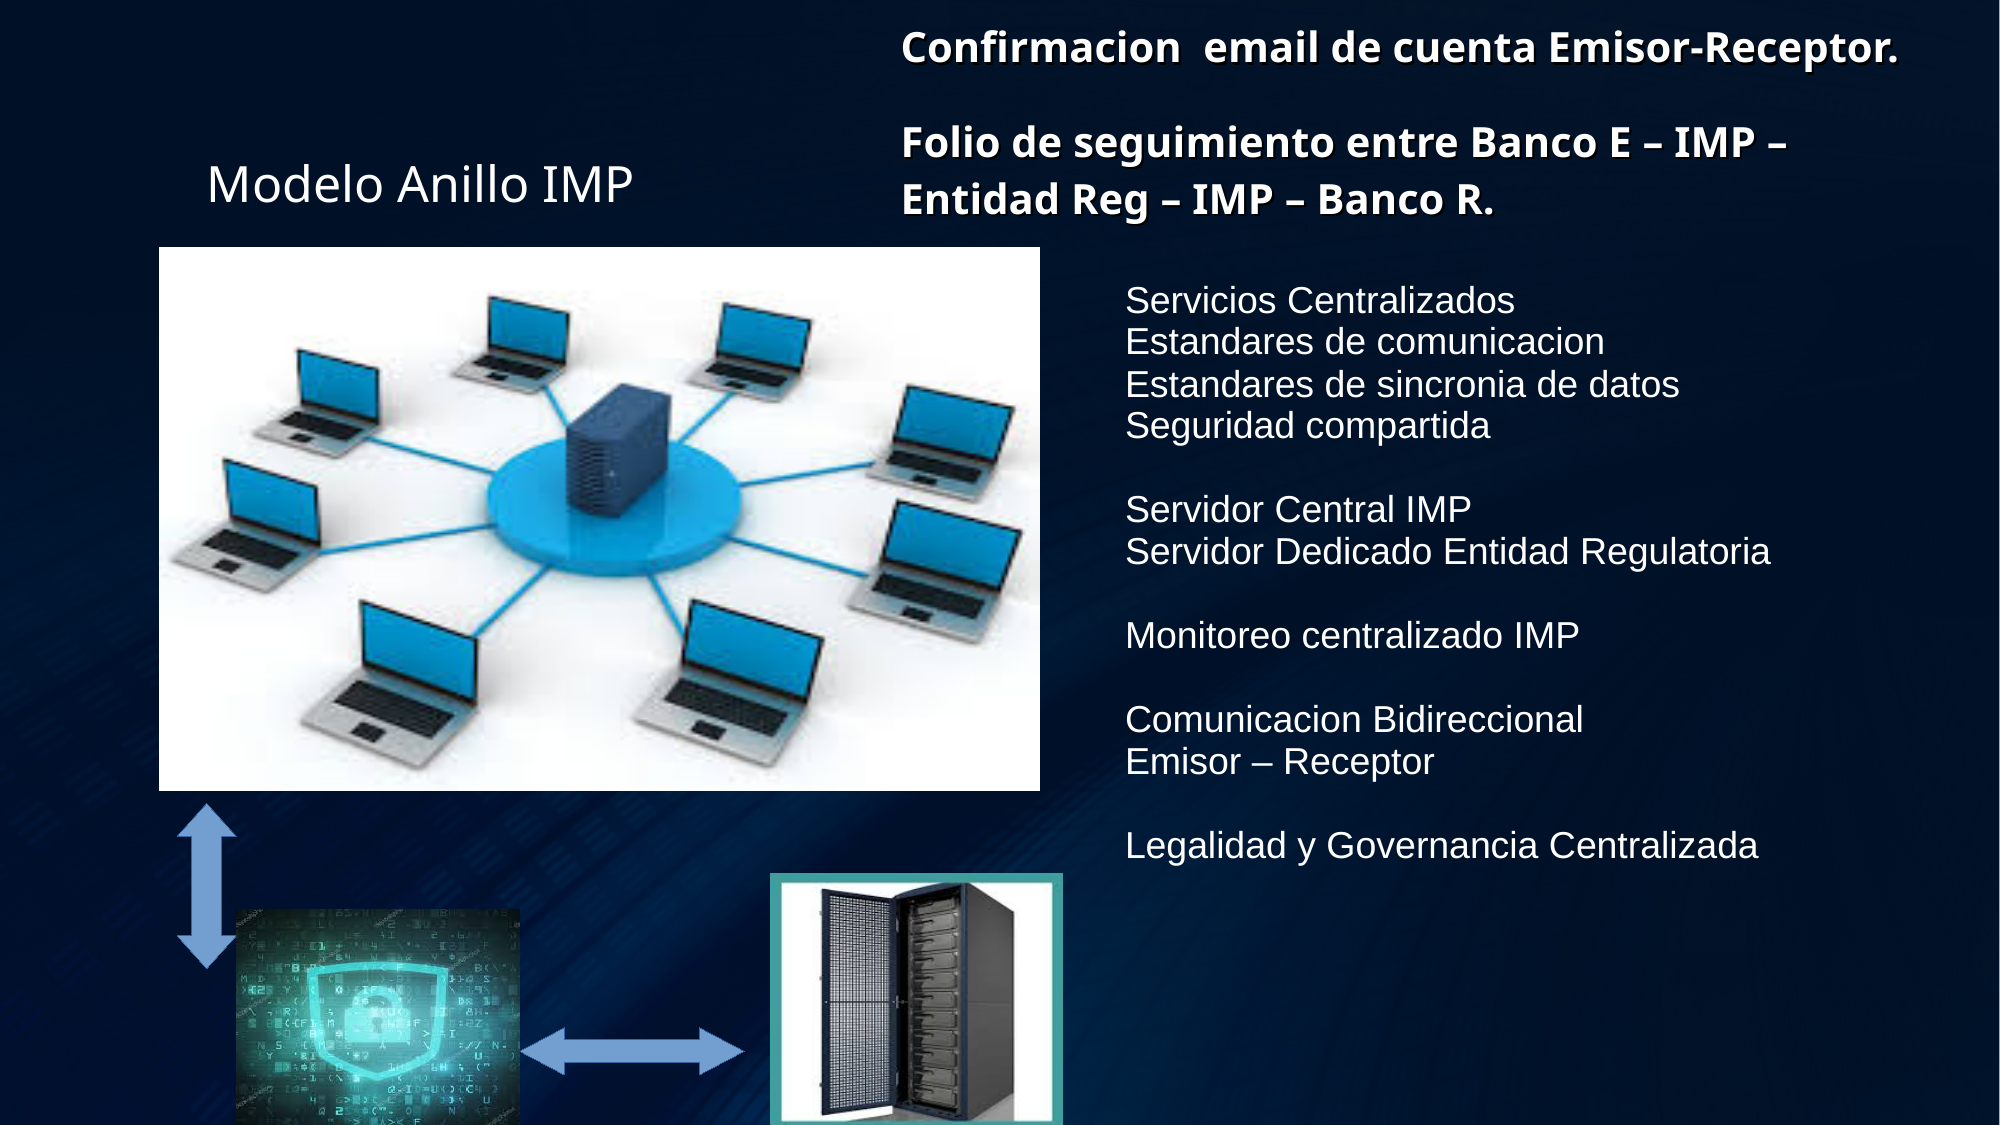

Confirmacion email de cuenta Emisor-Receptor.
Folio de seguimiento entre Banco E – IMP – Entidad Reg – IMP – Banco R.
Modelo Anillo IMP
Servicios Centralizados
Estandares de comunicacion
Estandares de sincronia de datos
Seguridad compartida
Servidor Central IMP
Servidor Dedicado Entidad Regulatoria
Monitoreo centralizado IMP
Comunicacion Bidireccional
Emisor – Receptor
Legalidad y Governancia Centralizada